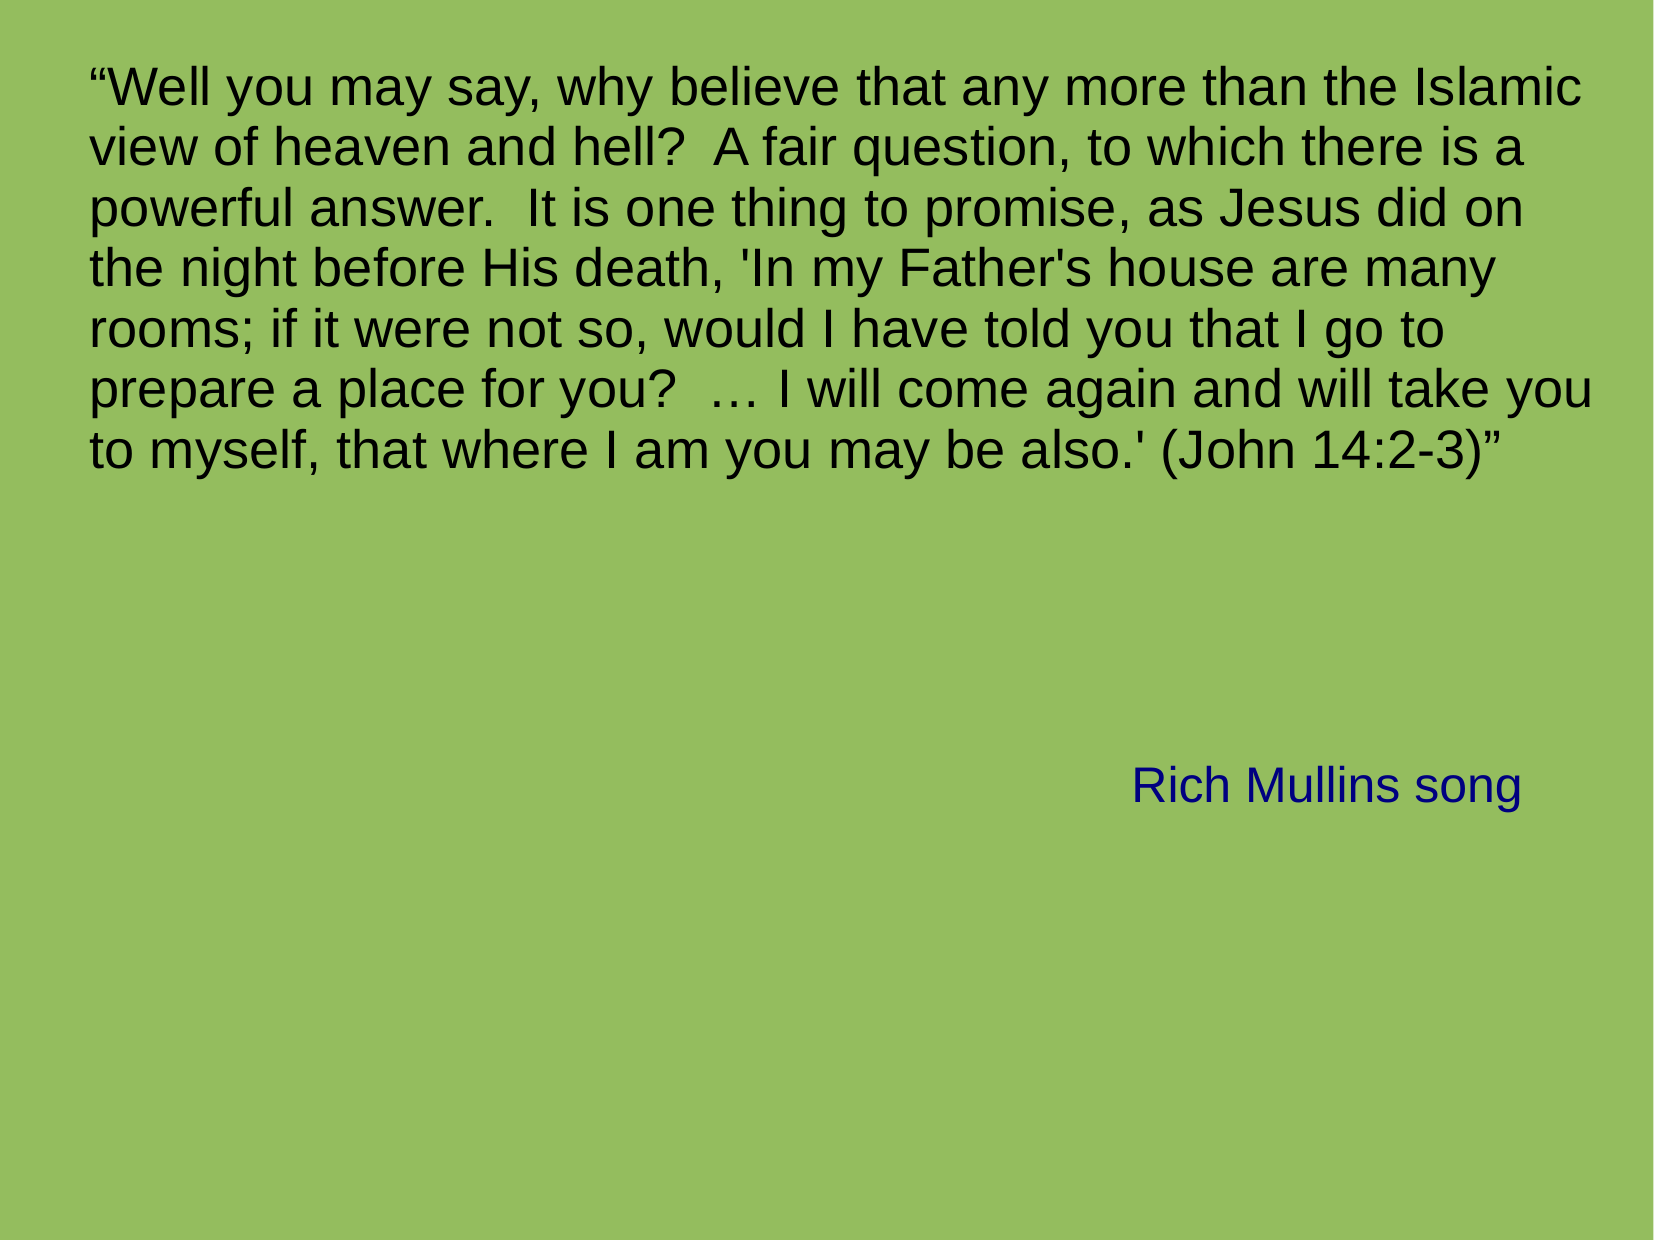

“Well you may say, why believe that any more than the Islamic view of heaven and hell? A fair question, to which there is a powerful answer. It is one thing to promise, as Jesus did on the night before His death, 'In my Father's house are many rooms; if it were not so, would I have told you that I go to prepare a place for you? … I will come again and will take you to myself, that where I am you may be also.' (John 14:2-3)”
Rich Mullins song